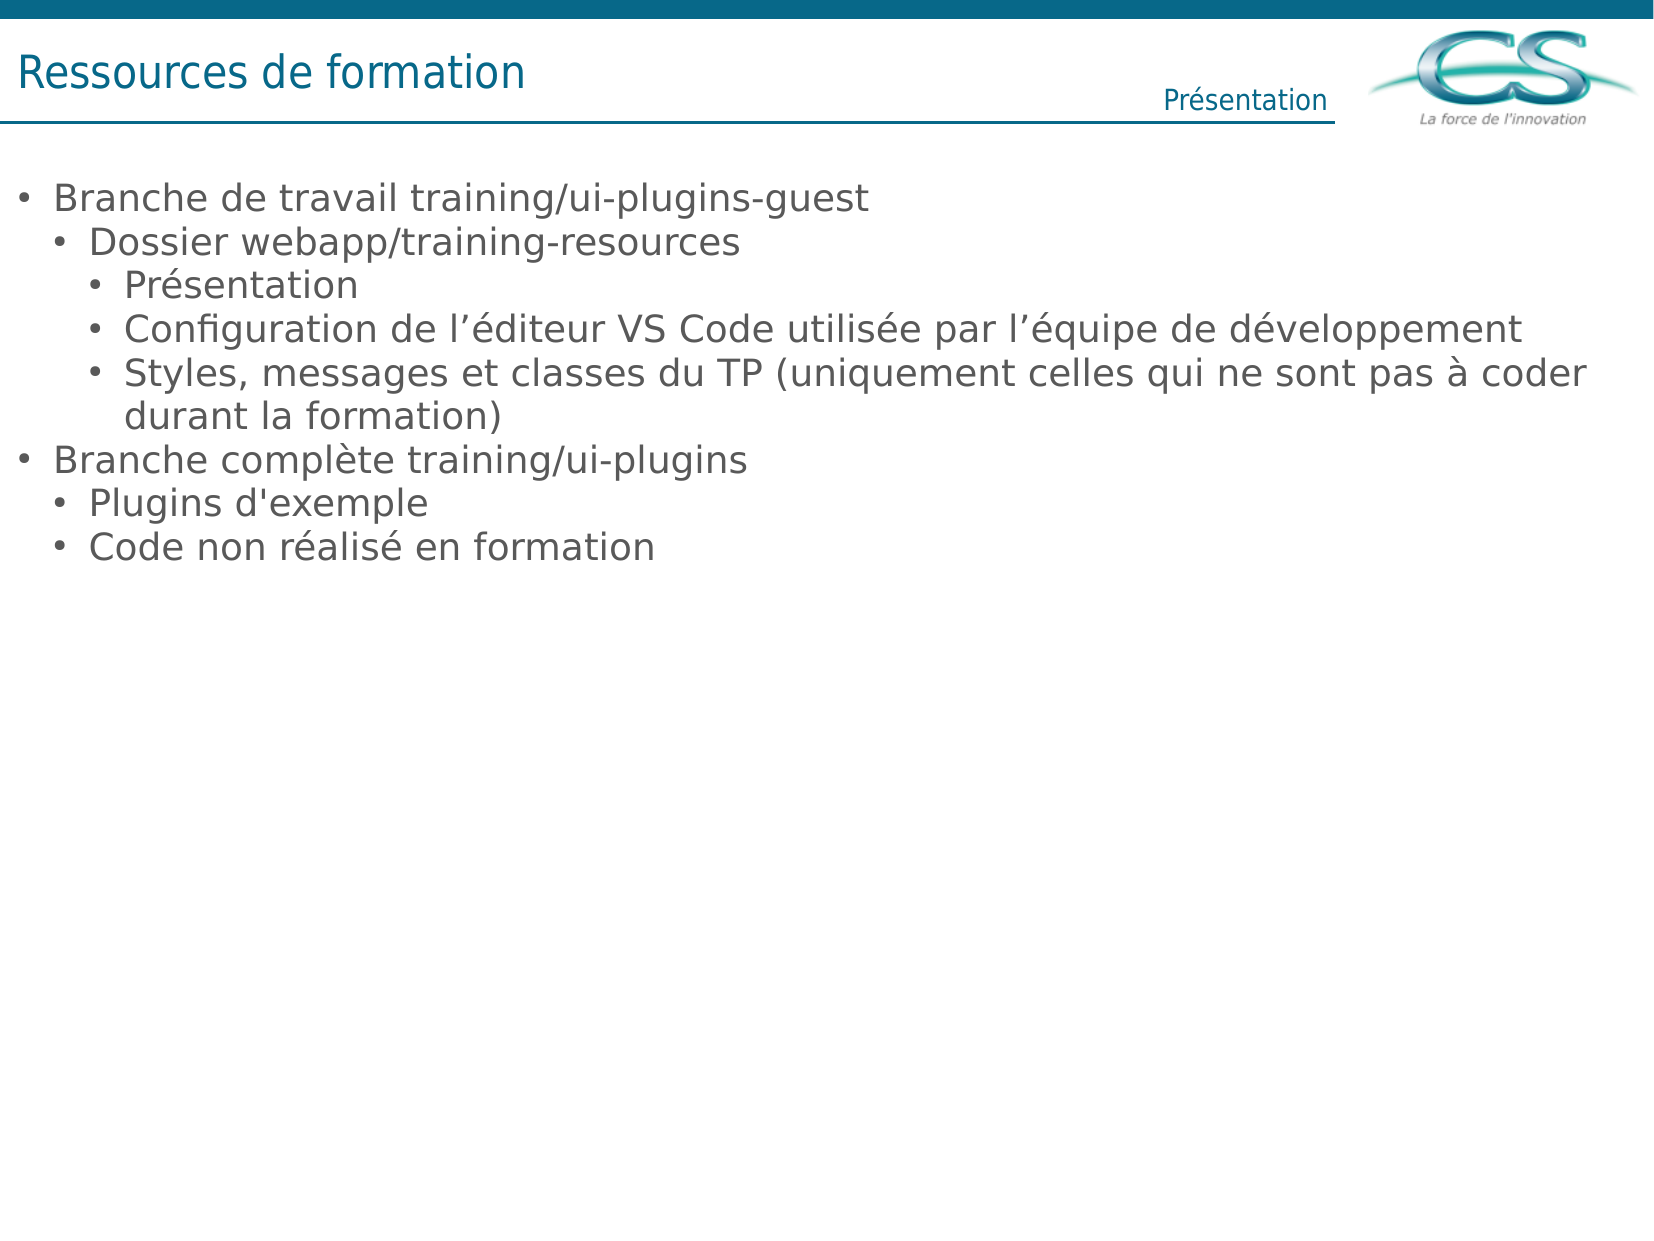

Ressources de formation
Présentation
# Branche de travail training/ui-plugins-guest
Dossier webapp/training-resources
Présentation
Configuration de l’éditeur VS Code utilisée par l’équipe de développement
Styles, messages et classes du TP (uniquement celles qui ne sont pas à coder durant la formation)
Branche complète training/ui-plugins
Plugins d'exemple
Code non réalisé en formation